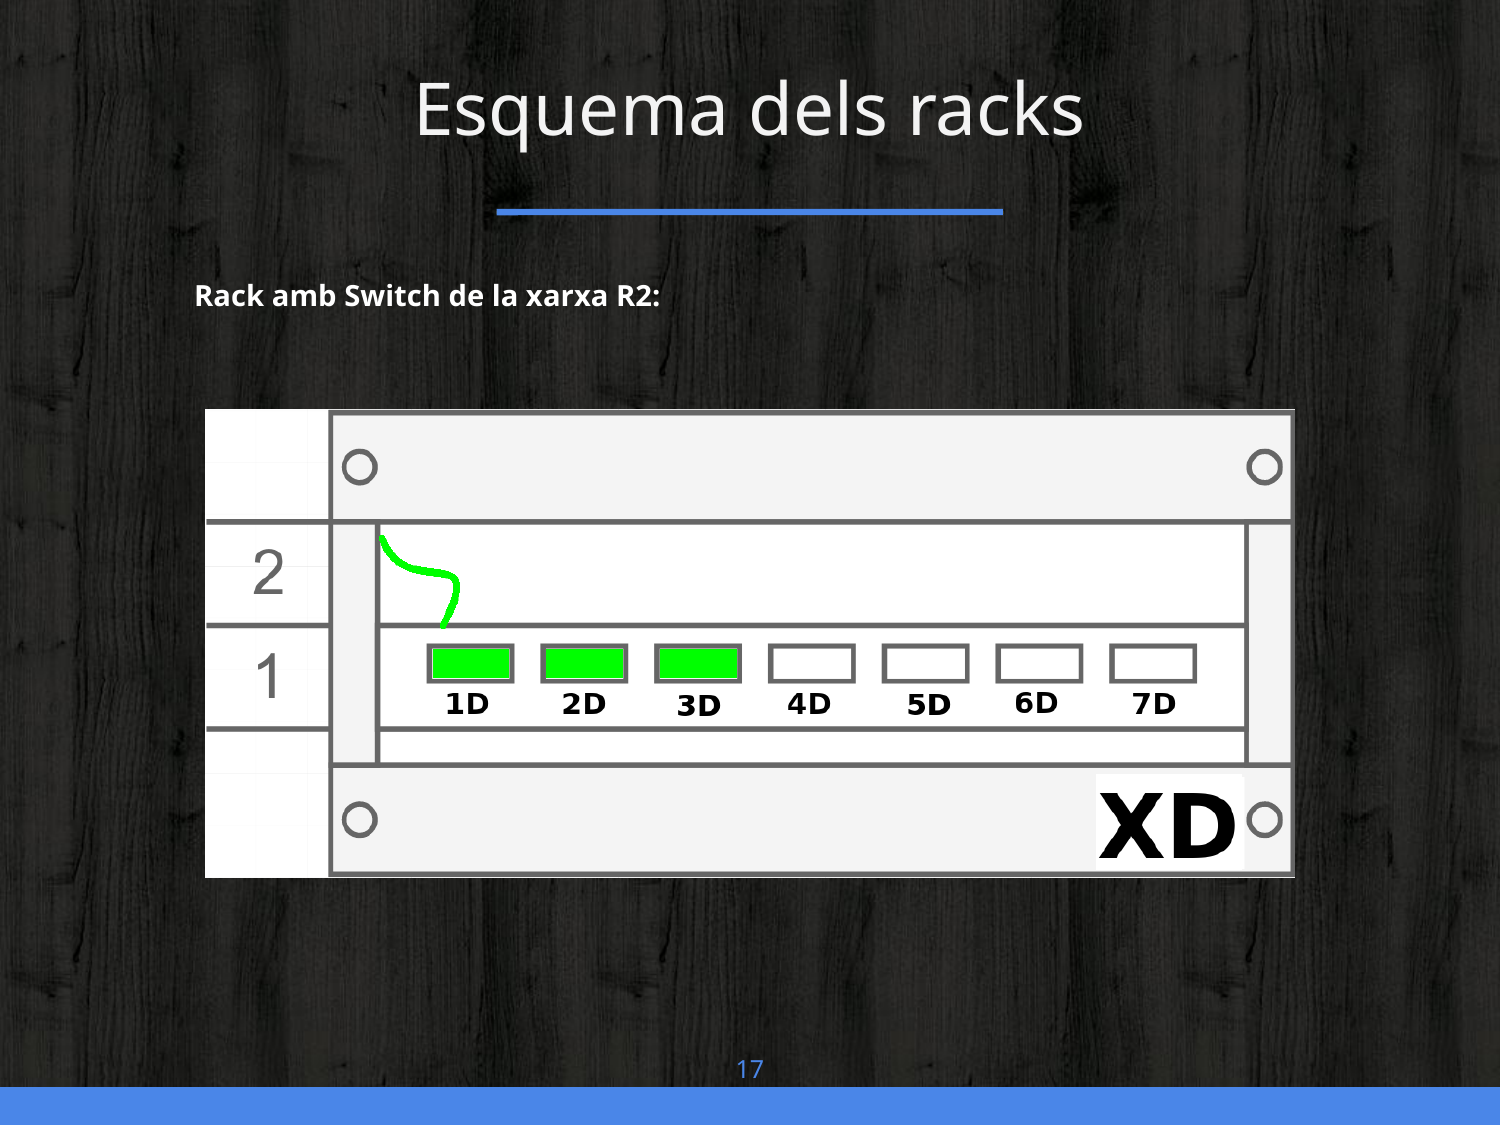

# Esquema dels racks
Rack amb Switch de la xarxa R2:
17